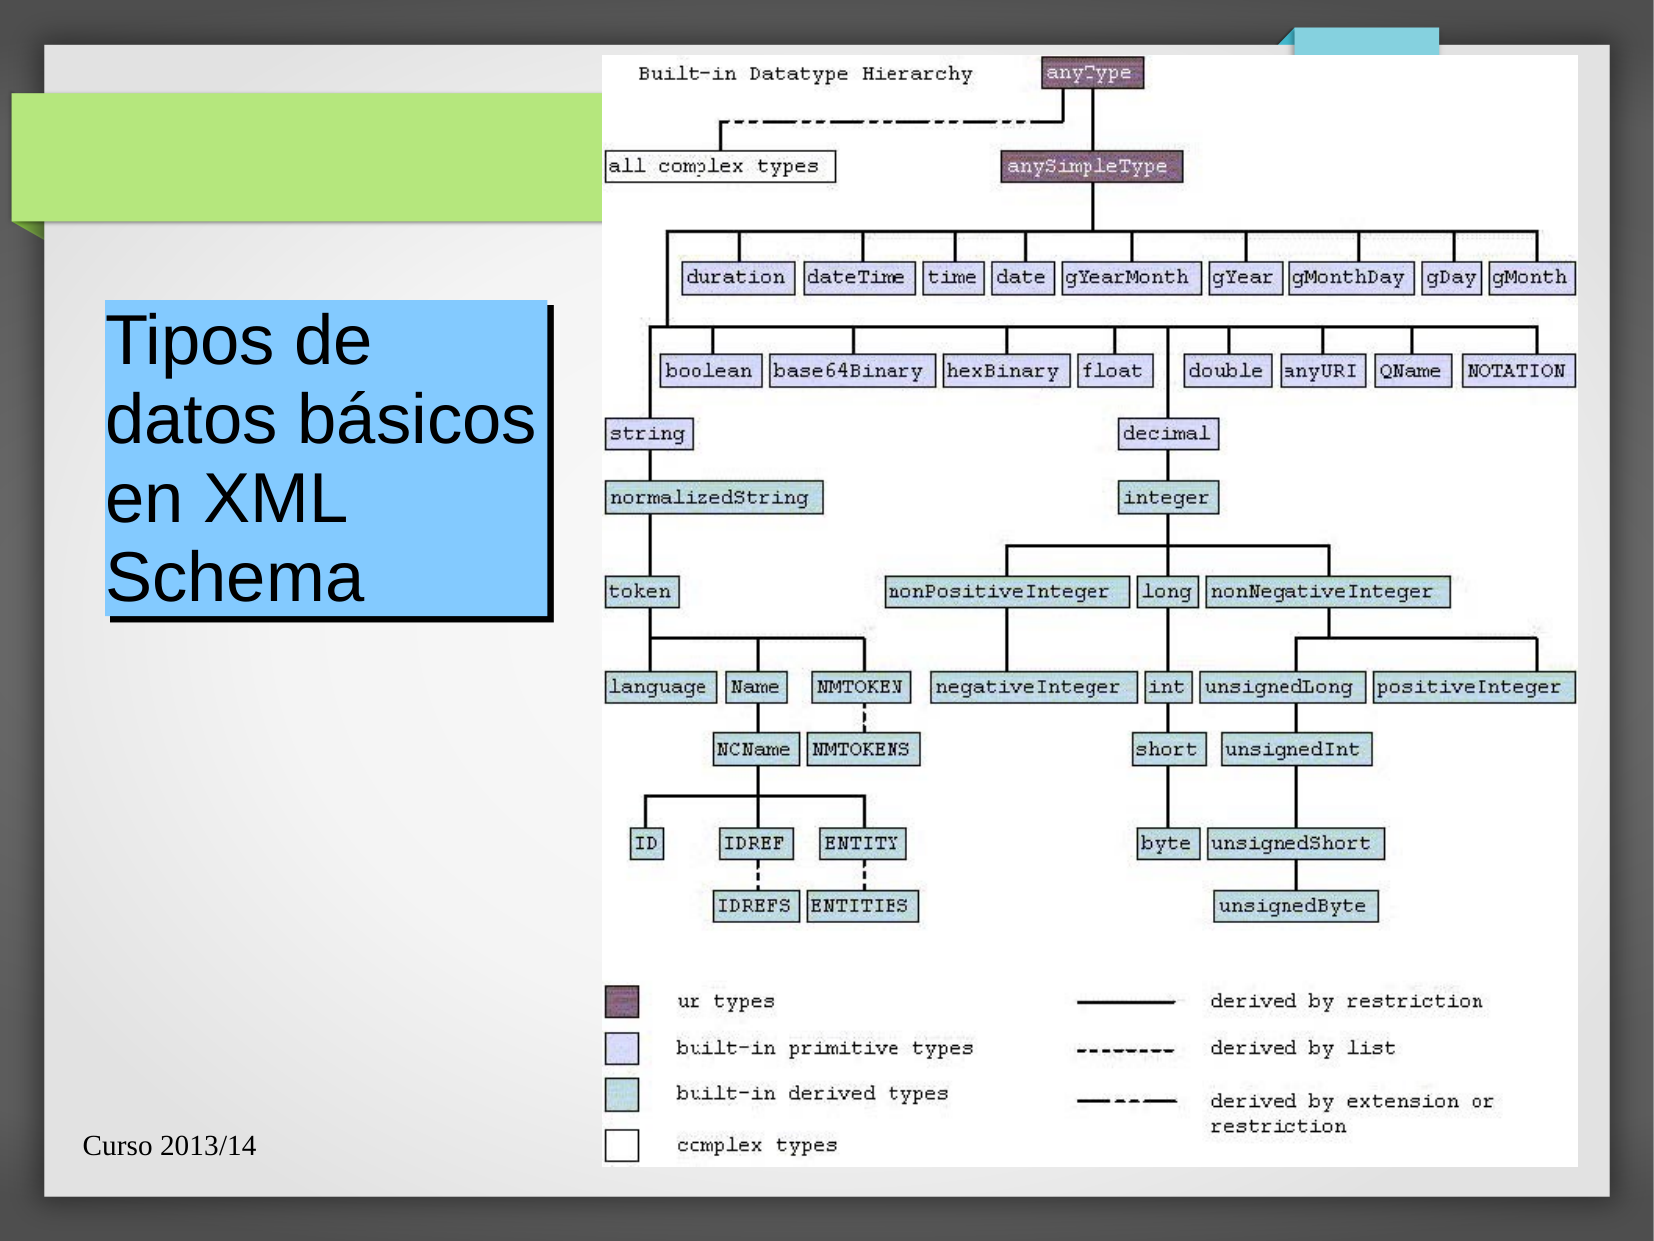

# Tipos de datos básicos en XML Schema
Curso 2013/14
IES Virgen del Carmen - LMSGI
45